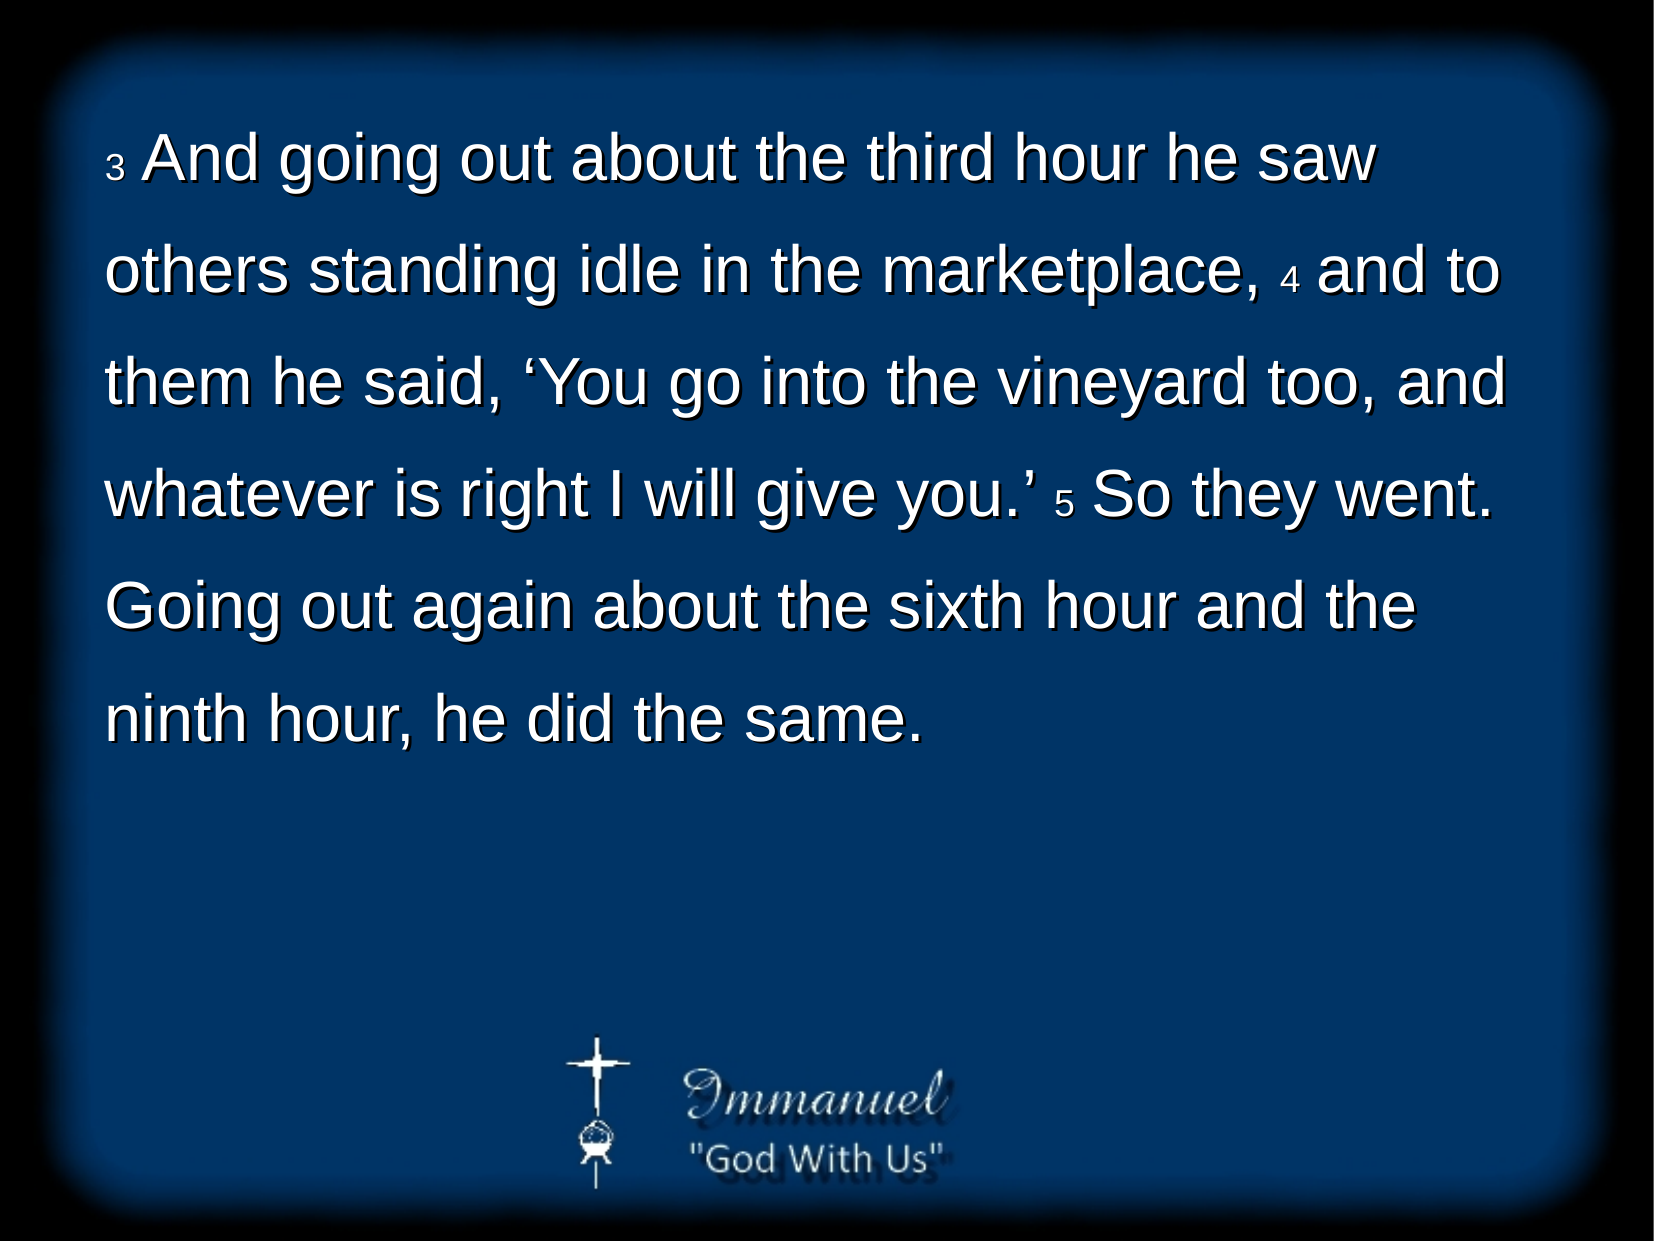

3 And going out about the third hour he saw others standing idle in the marketplace, 4 and to them he said, ‘You go into the vineyard too, and whatever is right I will give you.’ 5 So they went. Going out again about the sixth hour and the ninth hour, he did the same.